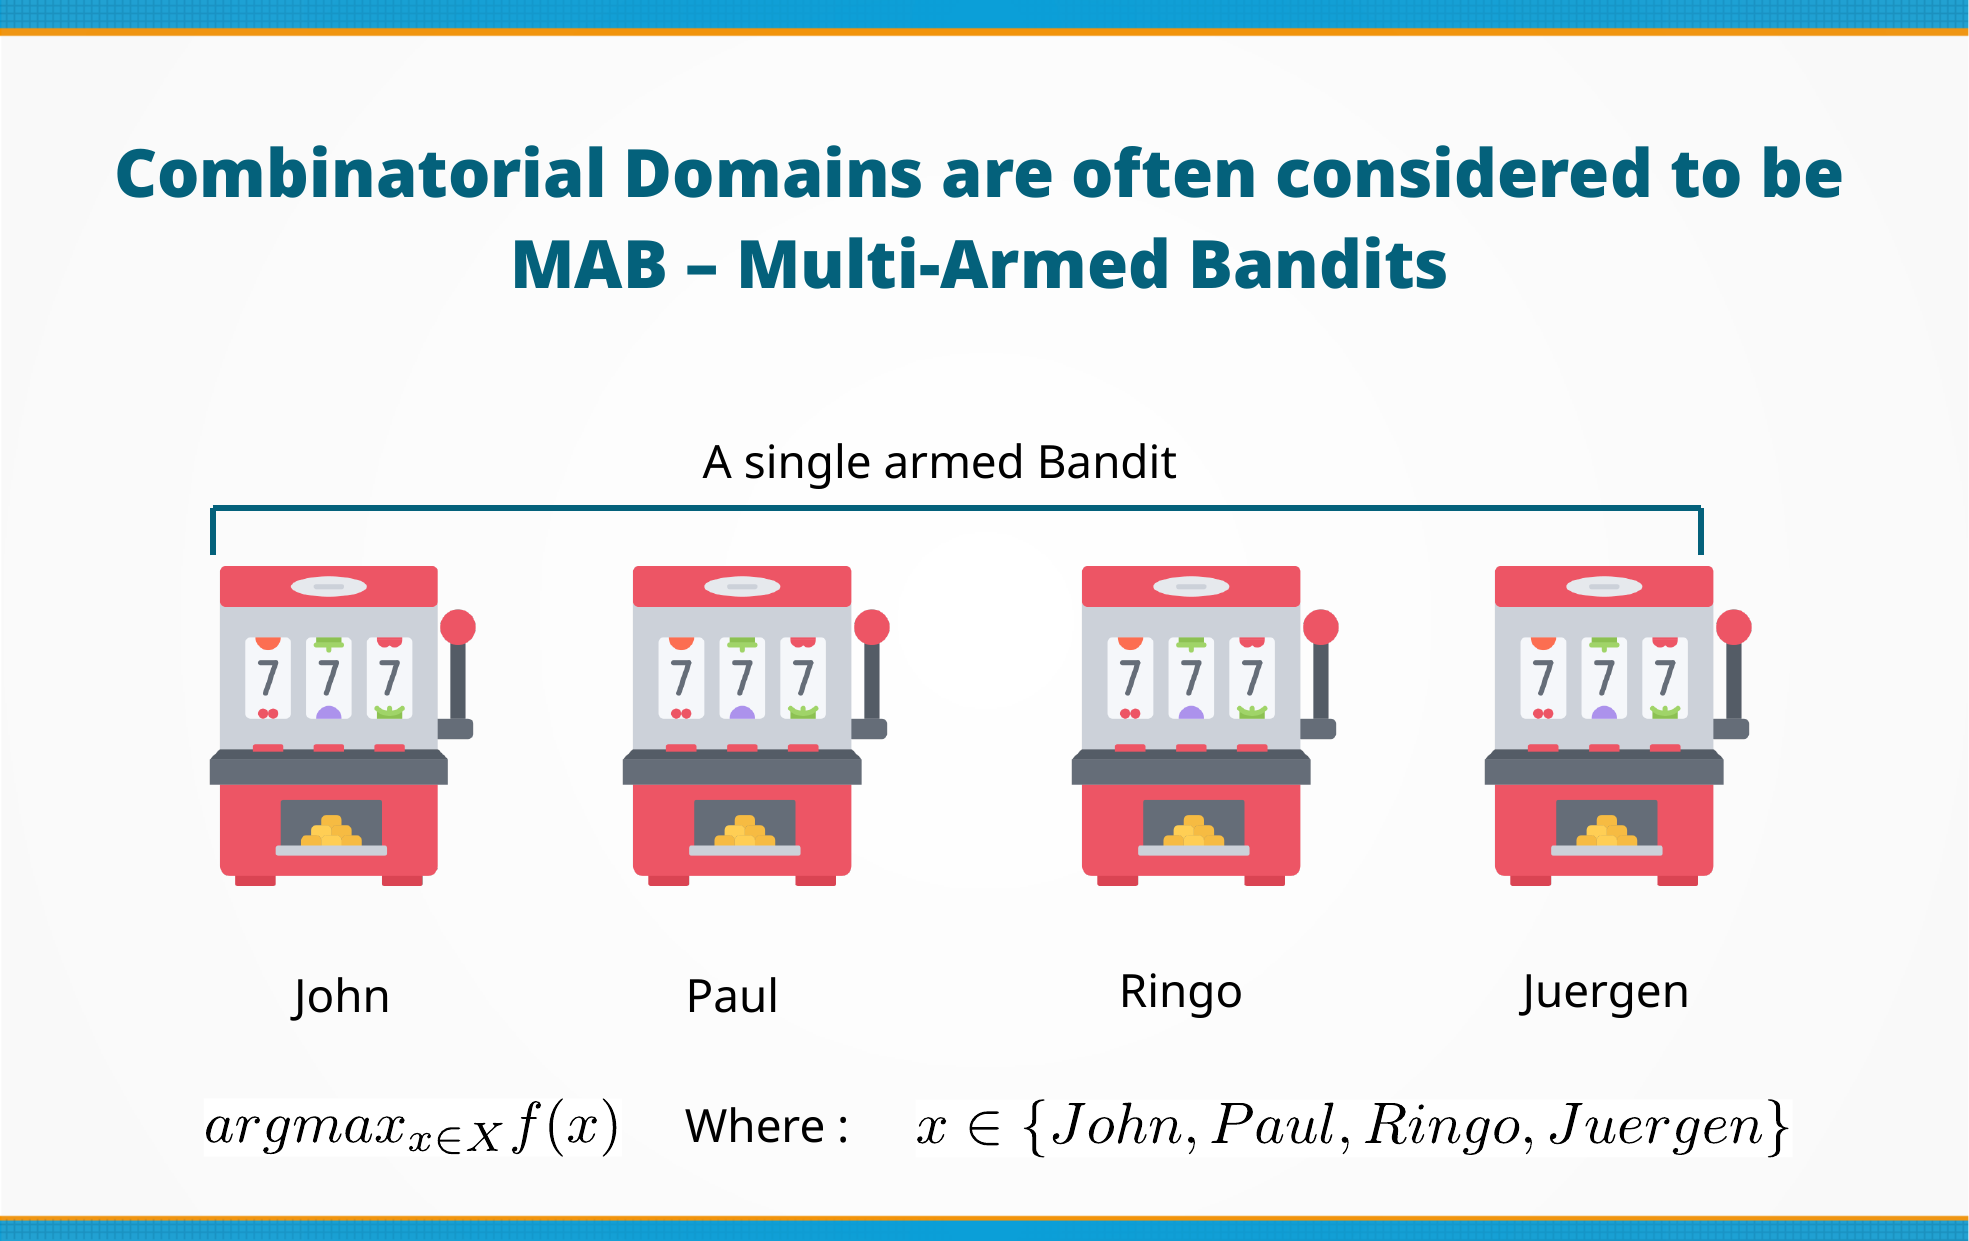

# Combinatorial Domains are often considered to be MAB – Multi-Armed Bandits
A single armed Bandit
Ringo
Juergen
John
Paul
Where :